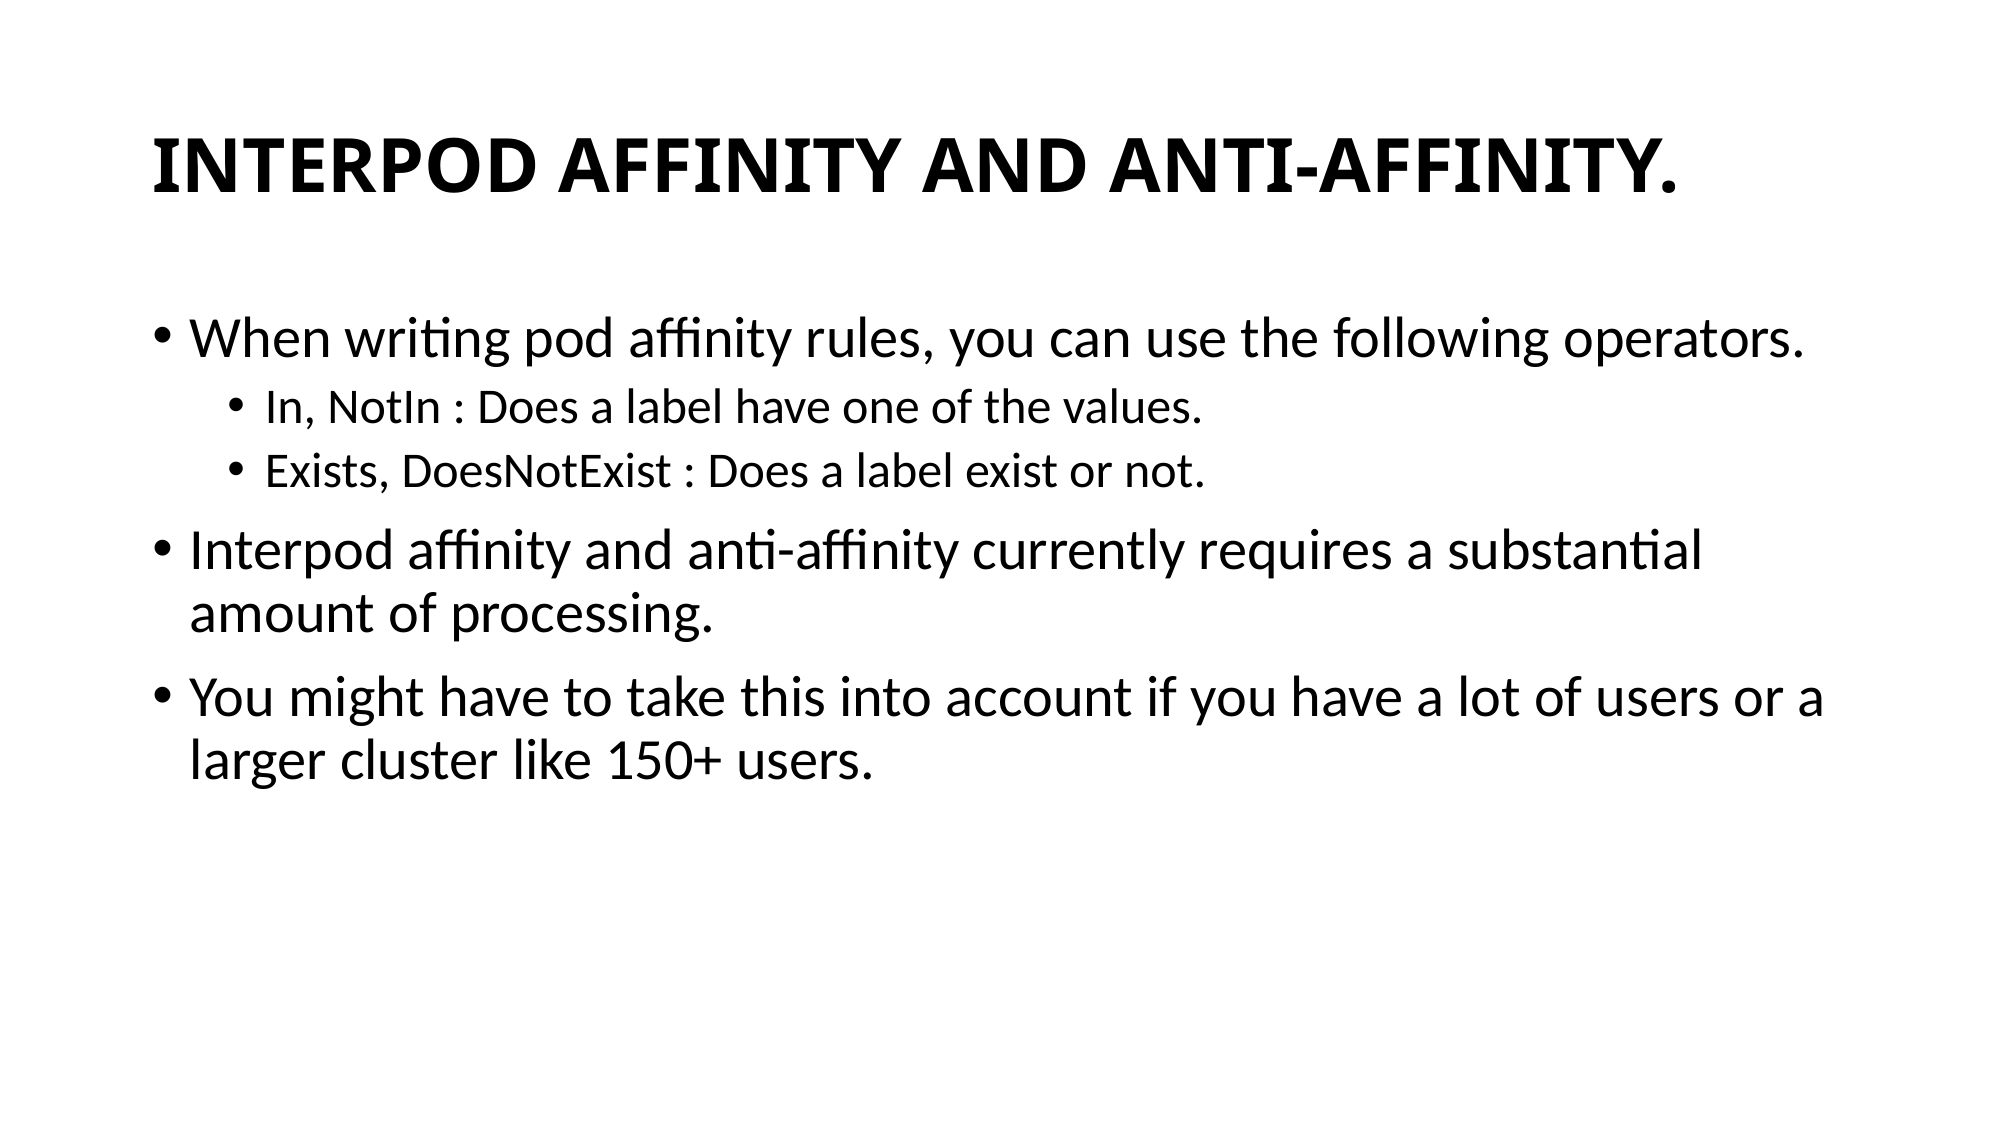

# INTERPOD AFFINITY AND ANTI-AFFINITY.
When writing pod affinity rules, you can use the following operators.
In, NotIn : Does a label have one of the values.
Exists, DoesNotExist : Does a label exist or not.
Interpod affinity and anti-affinity currently requires a substantial amount of processing.
You might have to take this into account if you have a lot of users or a larger cluster like 150+ users.